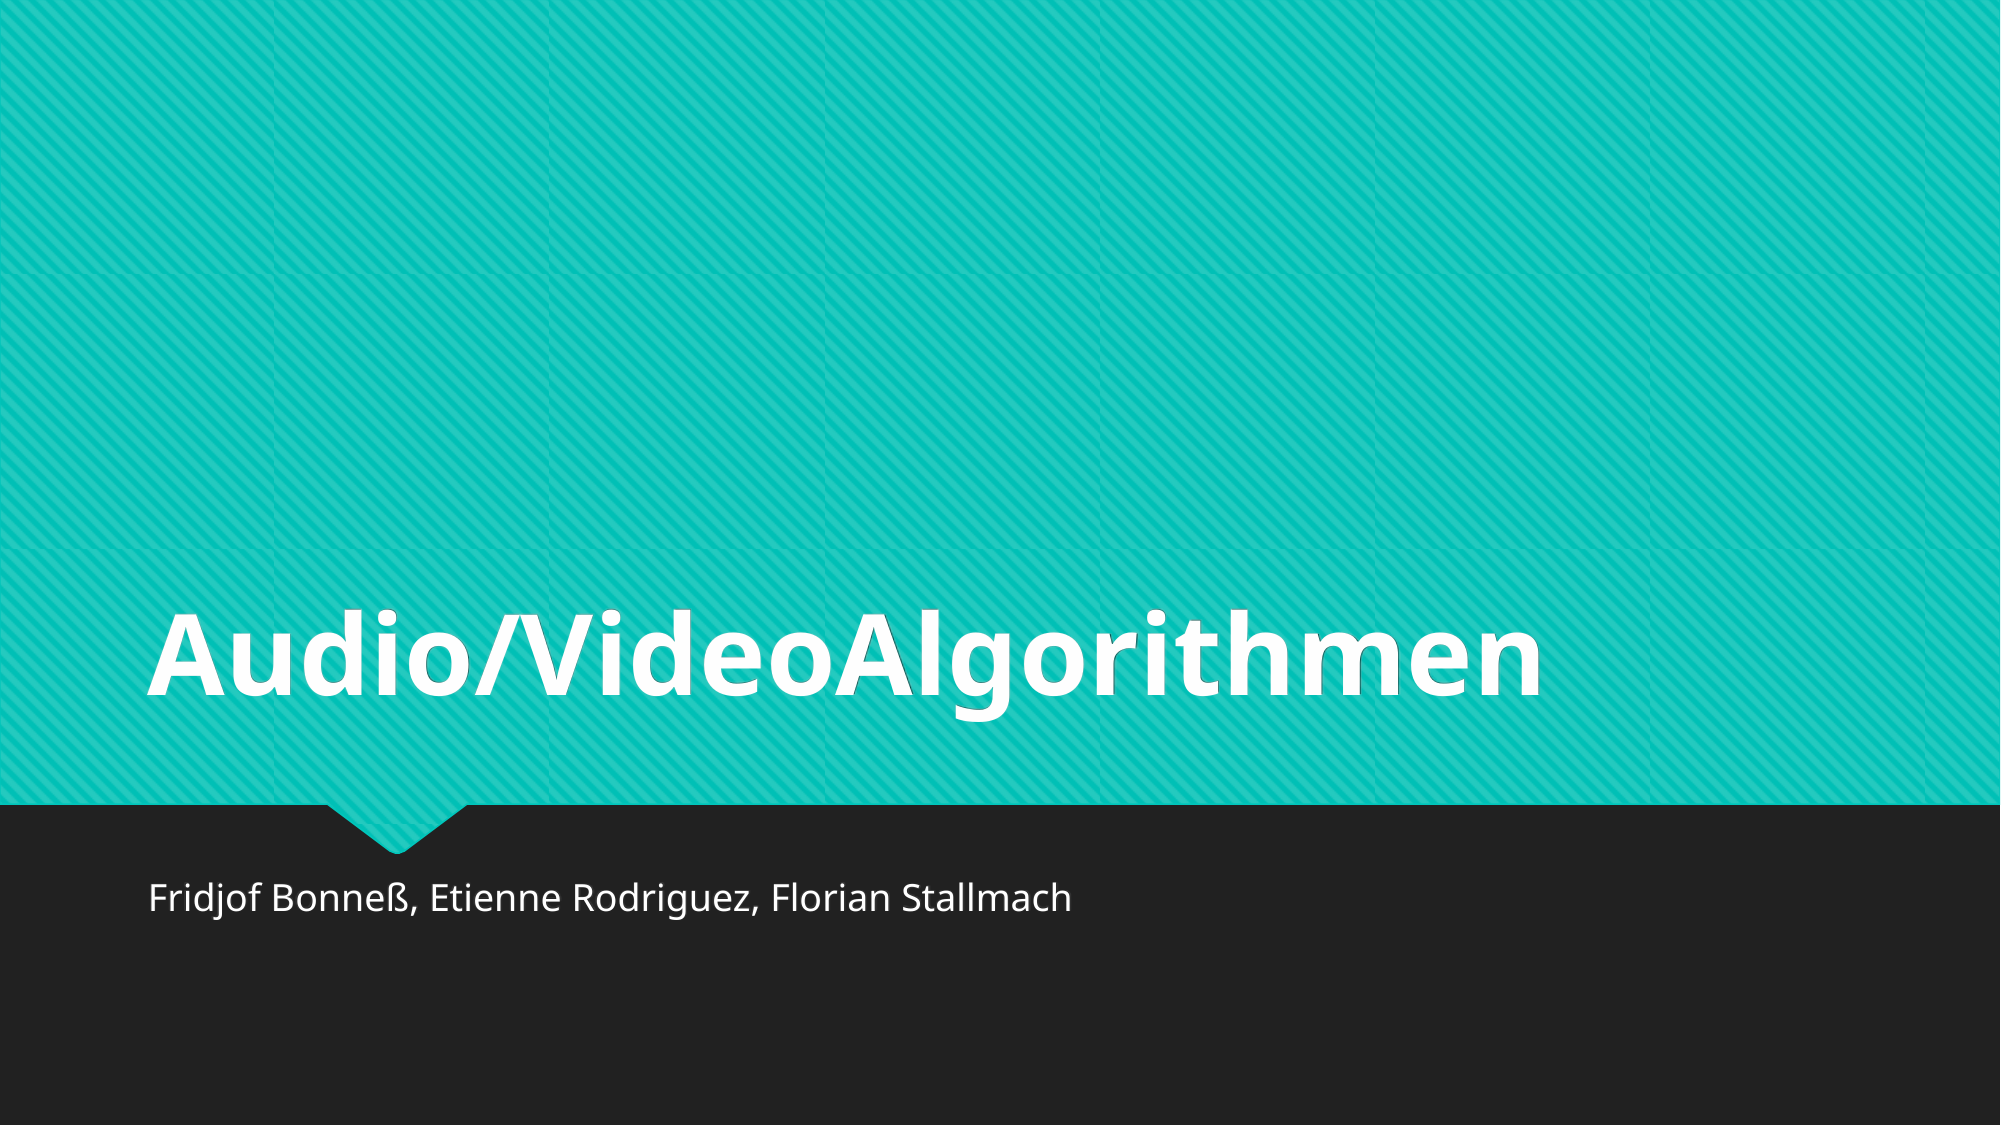

# Audio/VideoAlgorithmen
Fridjof Bonneß, Etienne Rodriguez, Florian Stallmach